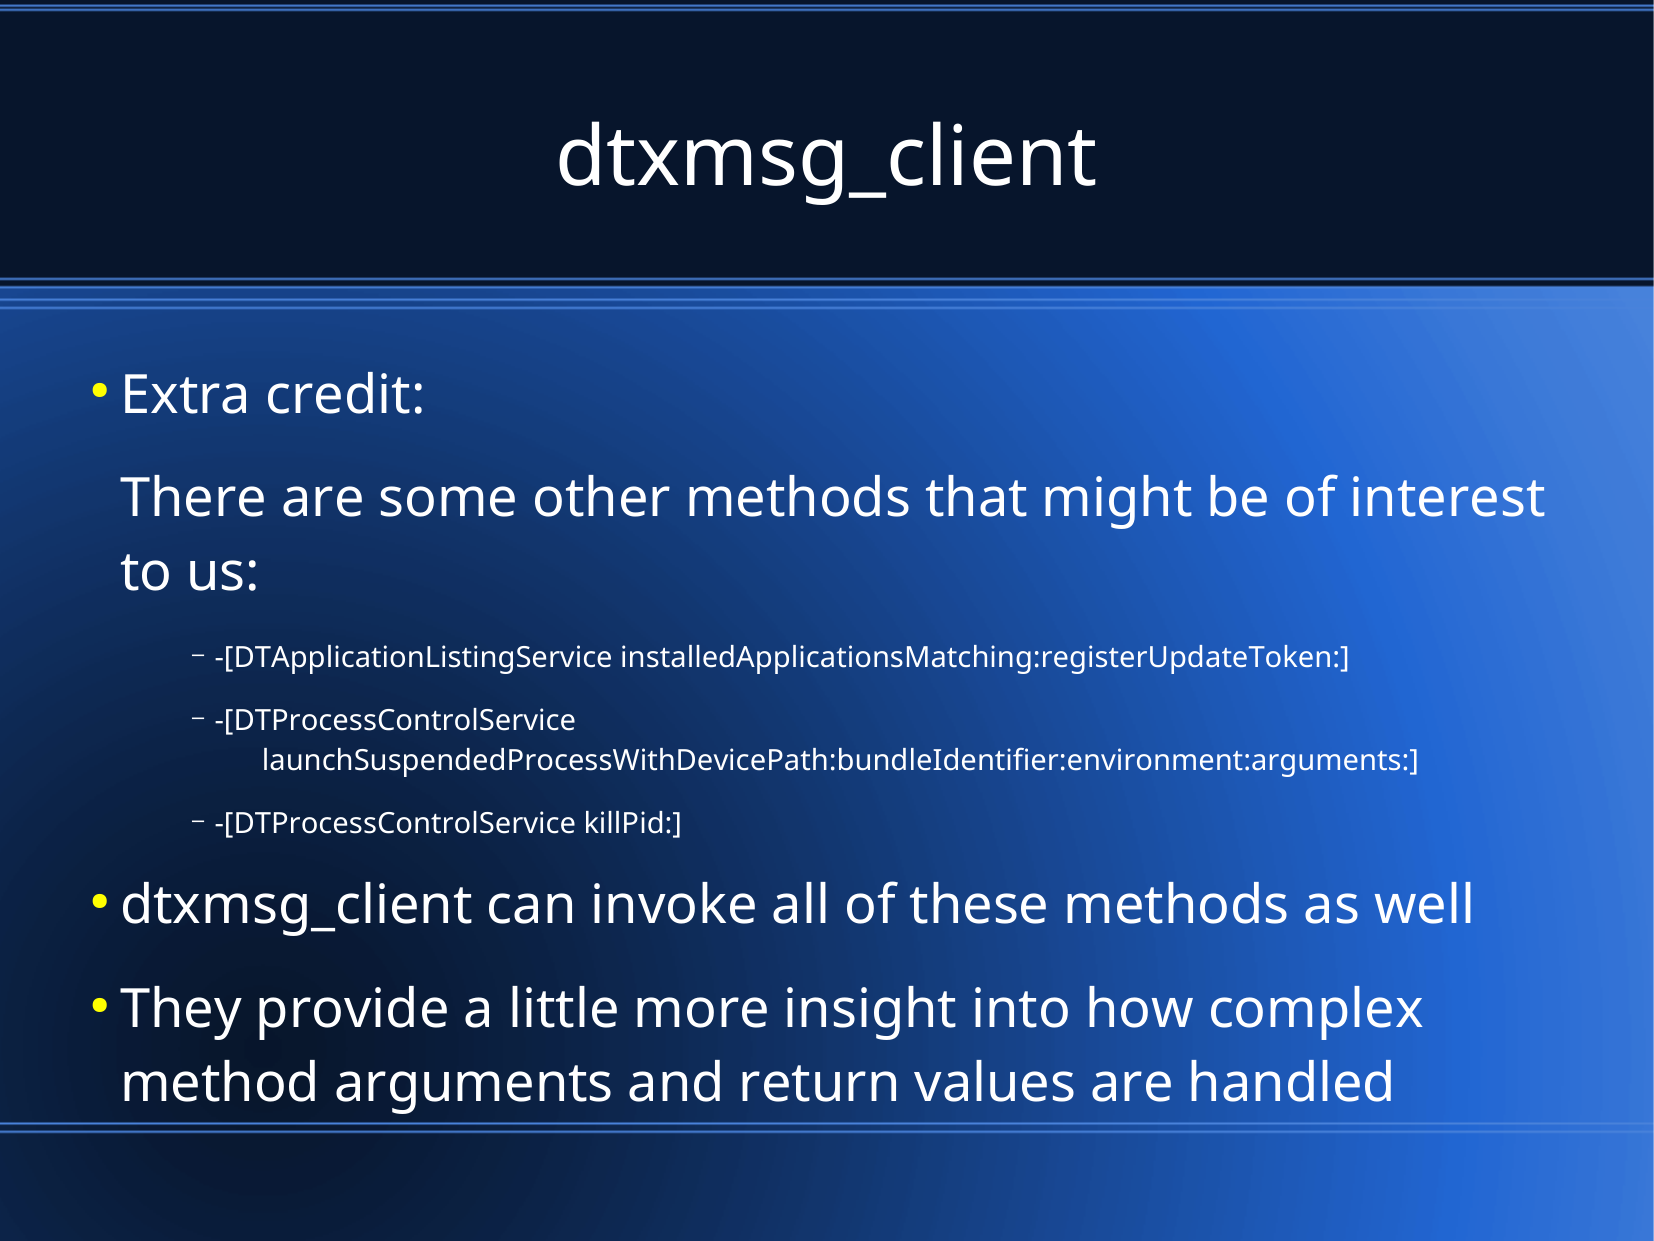

# dtxmsg_client
Extra credit:
There are some other methods that might be of interest to us:
-[DTApplicationListingService installedApplicationsMatching:registerUpdateToken:]
-[DTProcessControlService launchSuspendedProcessWithDevicePath:bundleIdentifier:environment:arguments:]
-[DTProcessControlService killPid:]
dtxmsg_client can invoke all of these methods as well
They provide a little more insight into how complex method arguments and return values are handled